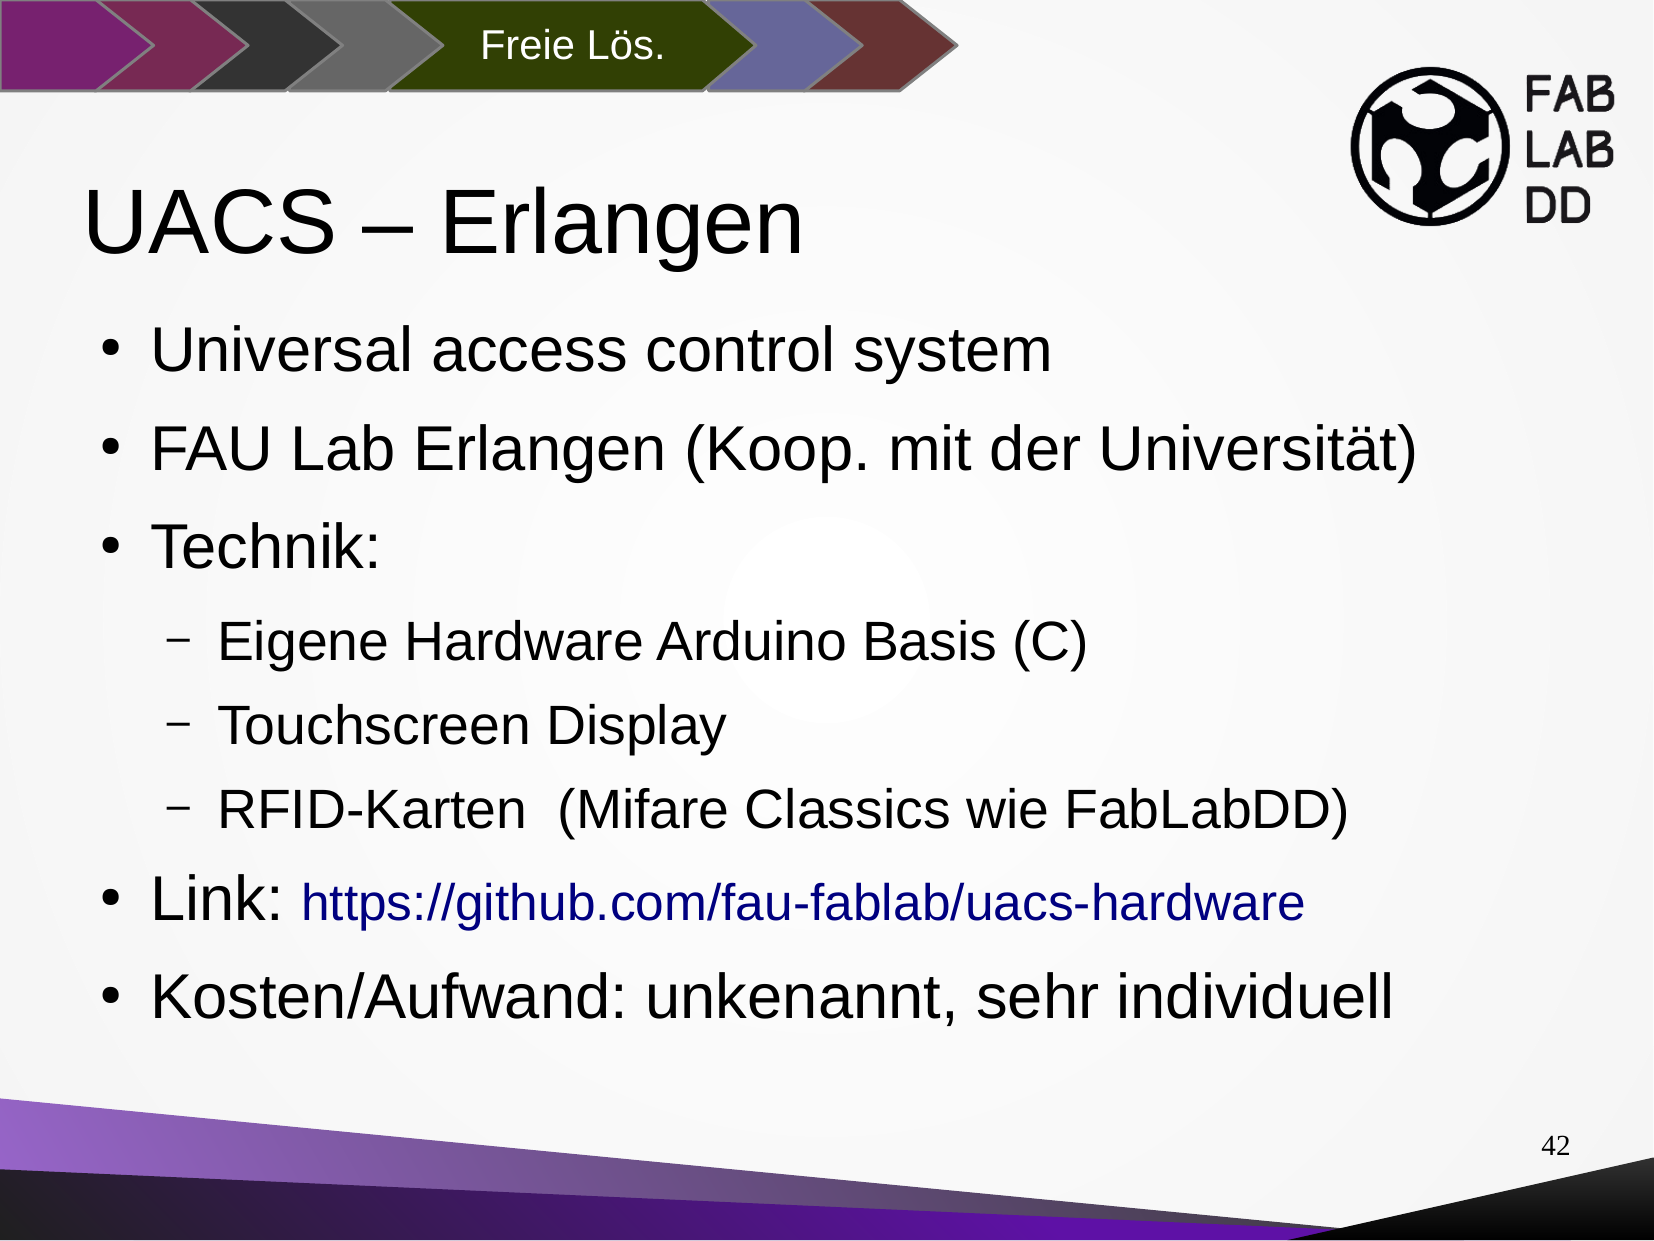

Freie Lös.
# UACS – Erlangen
Universal access control system
FAU Lab Erlangen (Koop. mit der Universität)
Technik:
Eigene Hardware Arduino Basis (C)
Touchscreen Display
RFID-Karten (Mifare Classics wie FabLabDD)
Link: https://github.com/fau-fablab/uacs-hardware
Kosten/Aufwand: unkenannt, sehr individuell